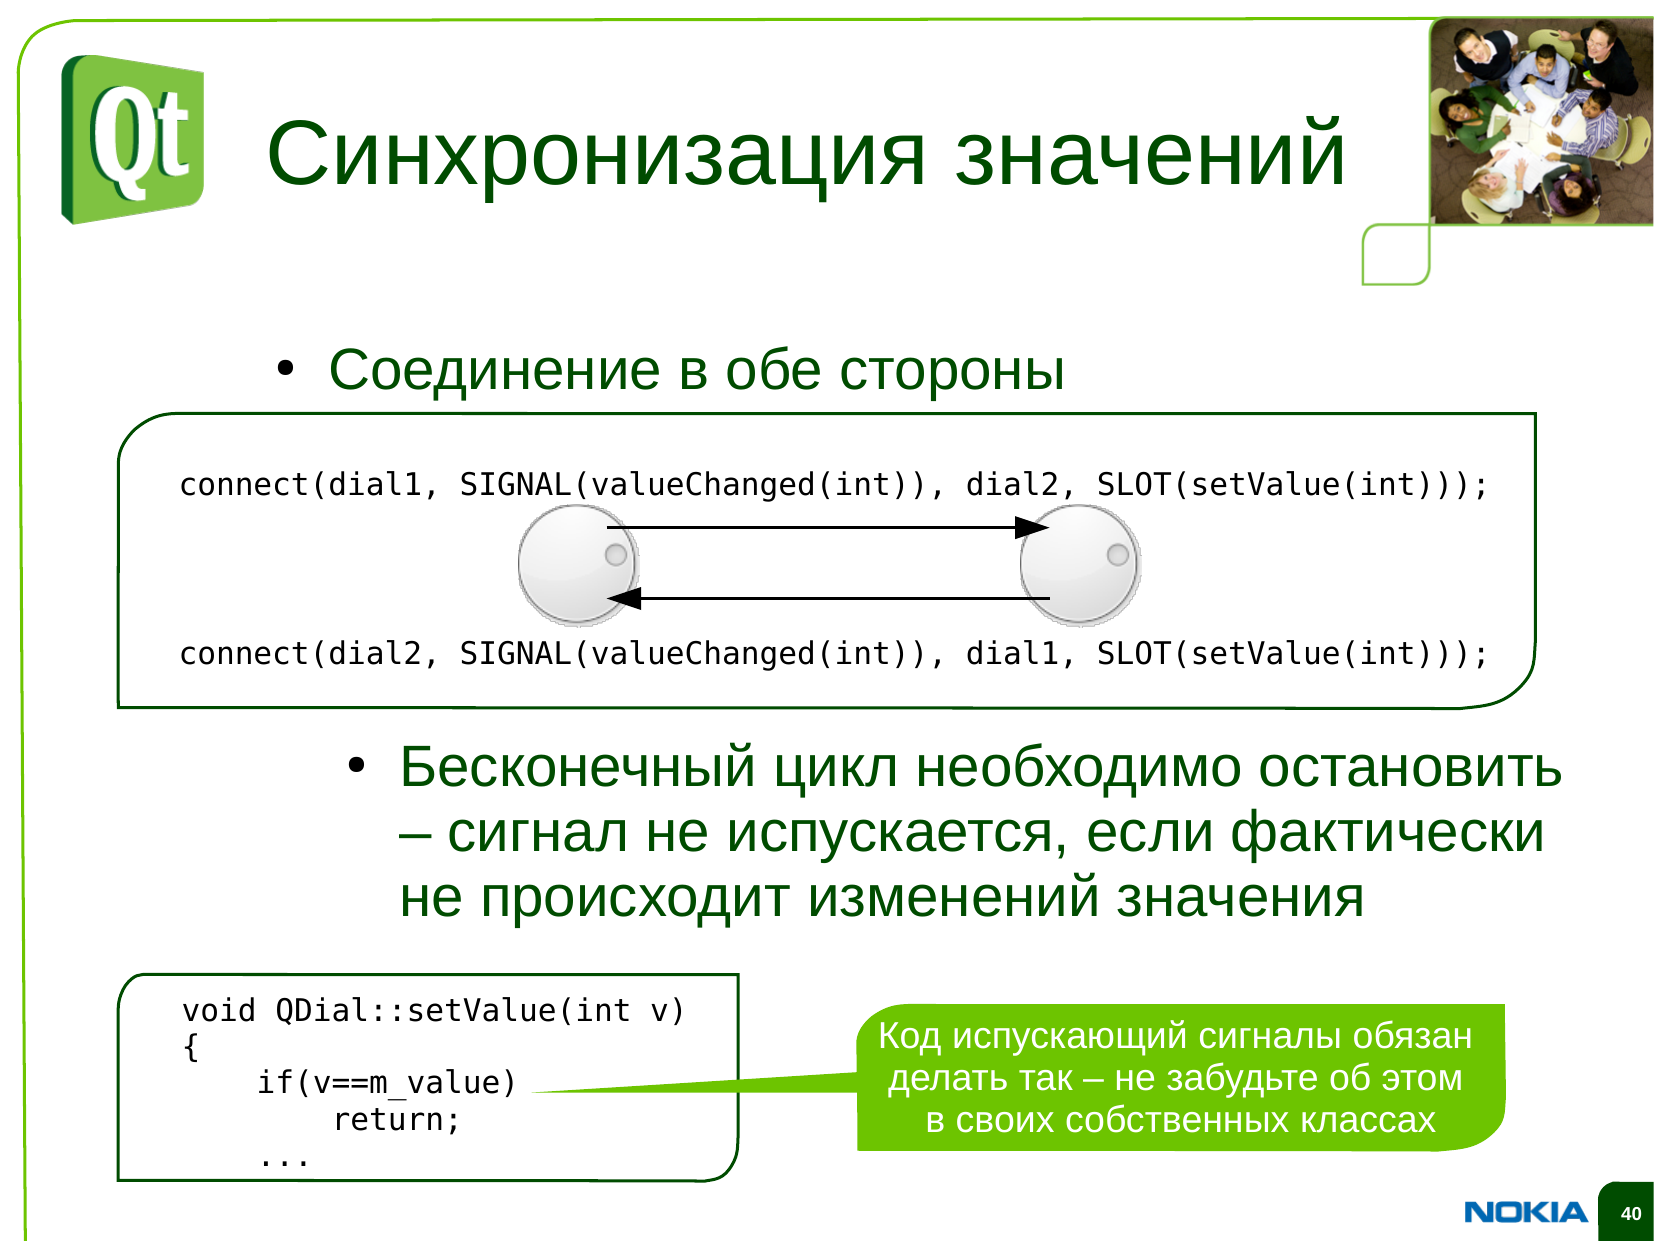

# Синхронизация значений
Соединение в обе стороны
Бесконечный цикл необходимо остановить – сигнал не испускается, если фактически не происходит изменений значения
connect(dial1, SIGNAL(valueChanged(int)), dial2, SLOT(setValue(int)));
connect(dial2, SIGNAL(valueChanged(int)), dial1, SLOT(setValue(int)));
void QDial::setValue(int v)
{
 if(v==m_value)
 return;
 ...
Код испускающий сигналы обязан
делать так – не забудьте об этом
в своих собственных классах